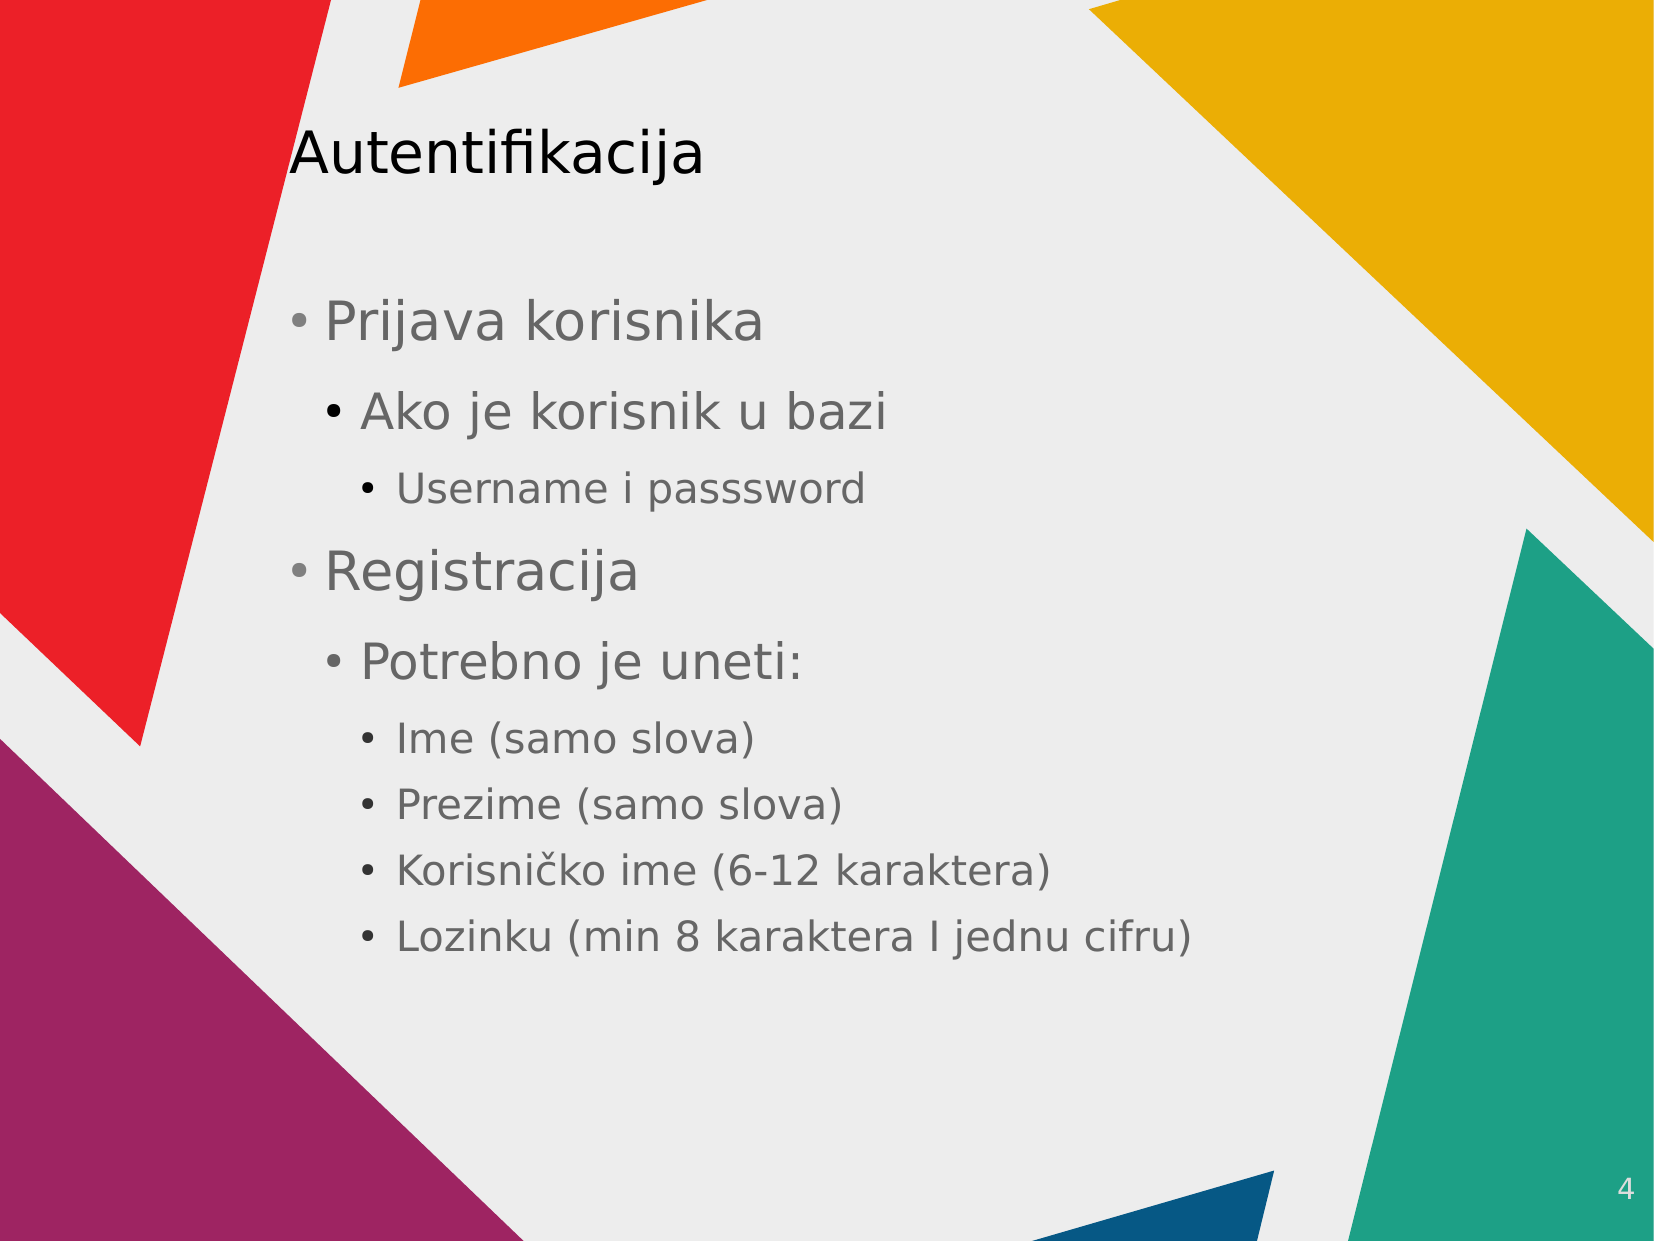

# Autentifikacija
Prijava korisnika
Ako je korisnik u bazi
Username i passsword
Registracija
Potrebno je uneti:
Ime (samo slova)
Prezime (samo slova)
Korisničko ime (6-12 karaktera)
Lozinku (min 8 karaktera I jednu cifru)
4